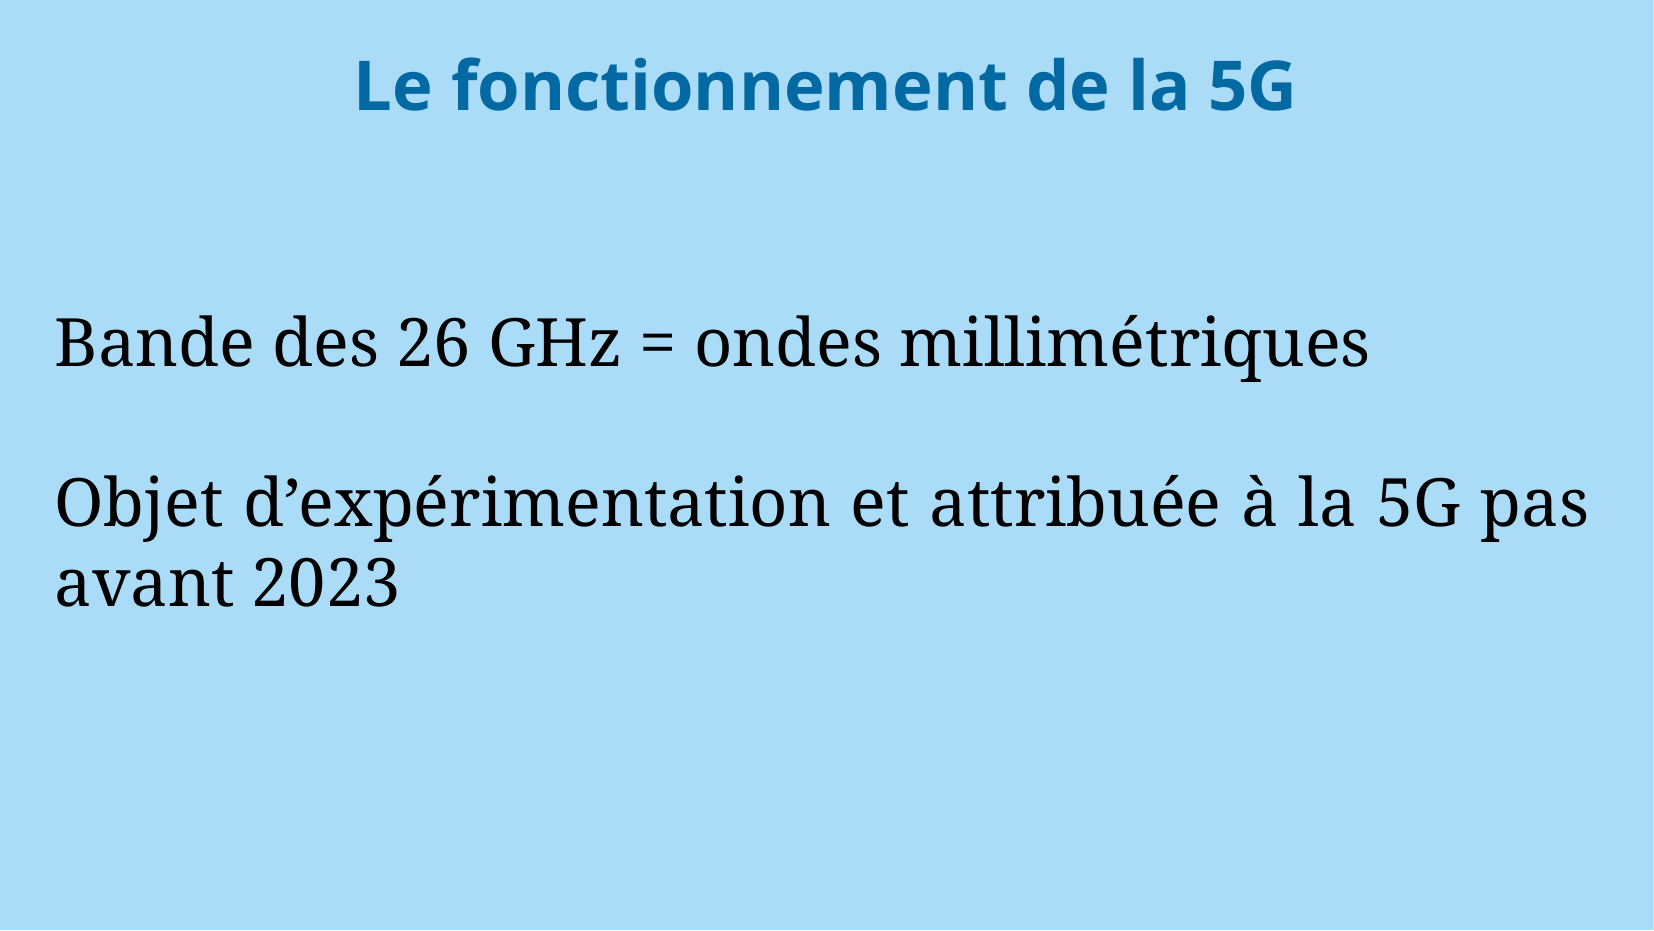

# Le fonctionnement de la 5G
Bande des 26 GHz = ondes millimétriques
Objet d’expérimentation et attribuée à la 5G pas avant 2023